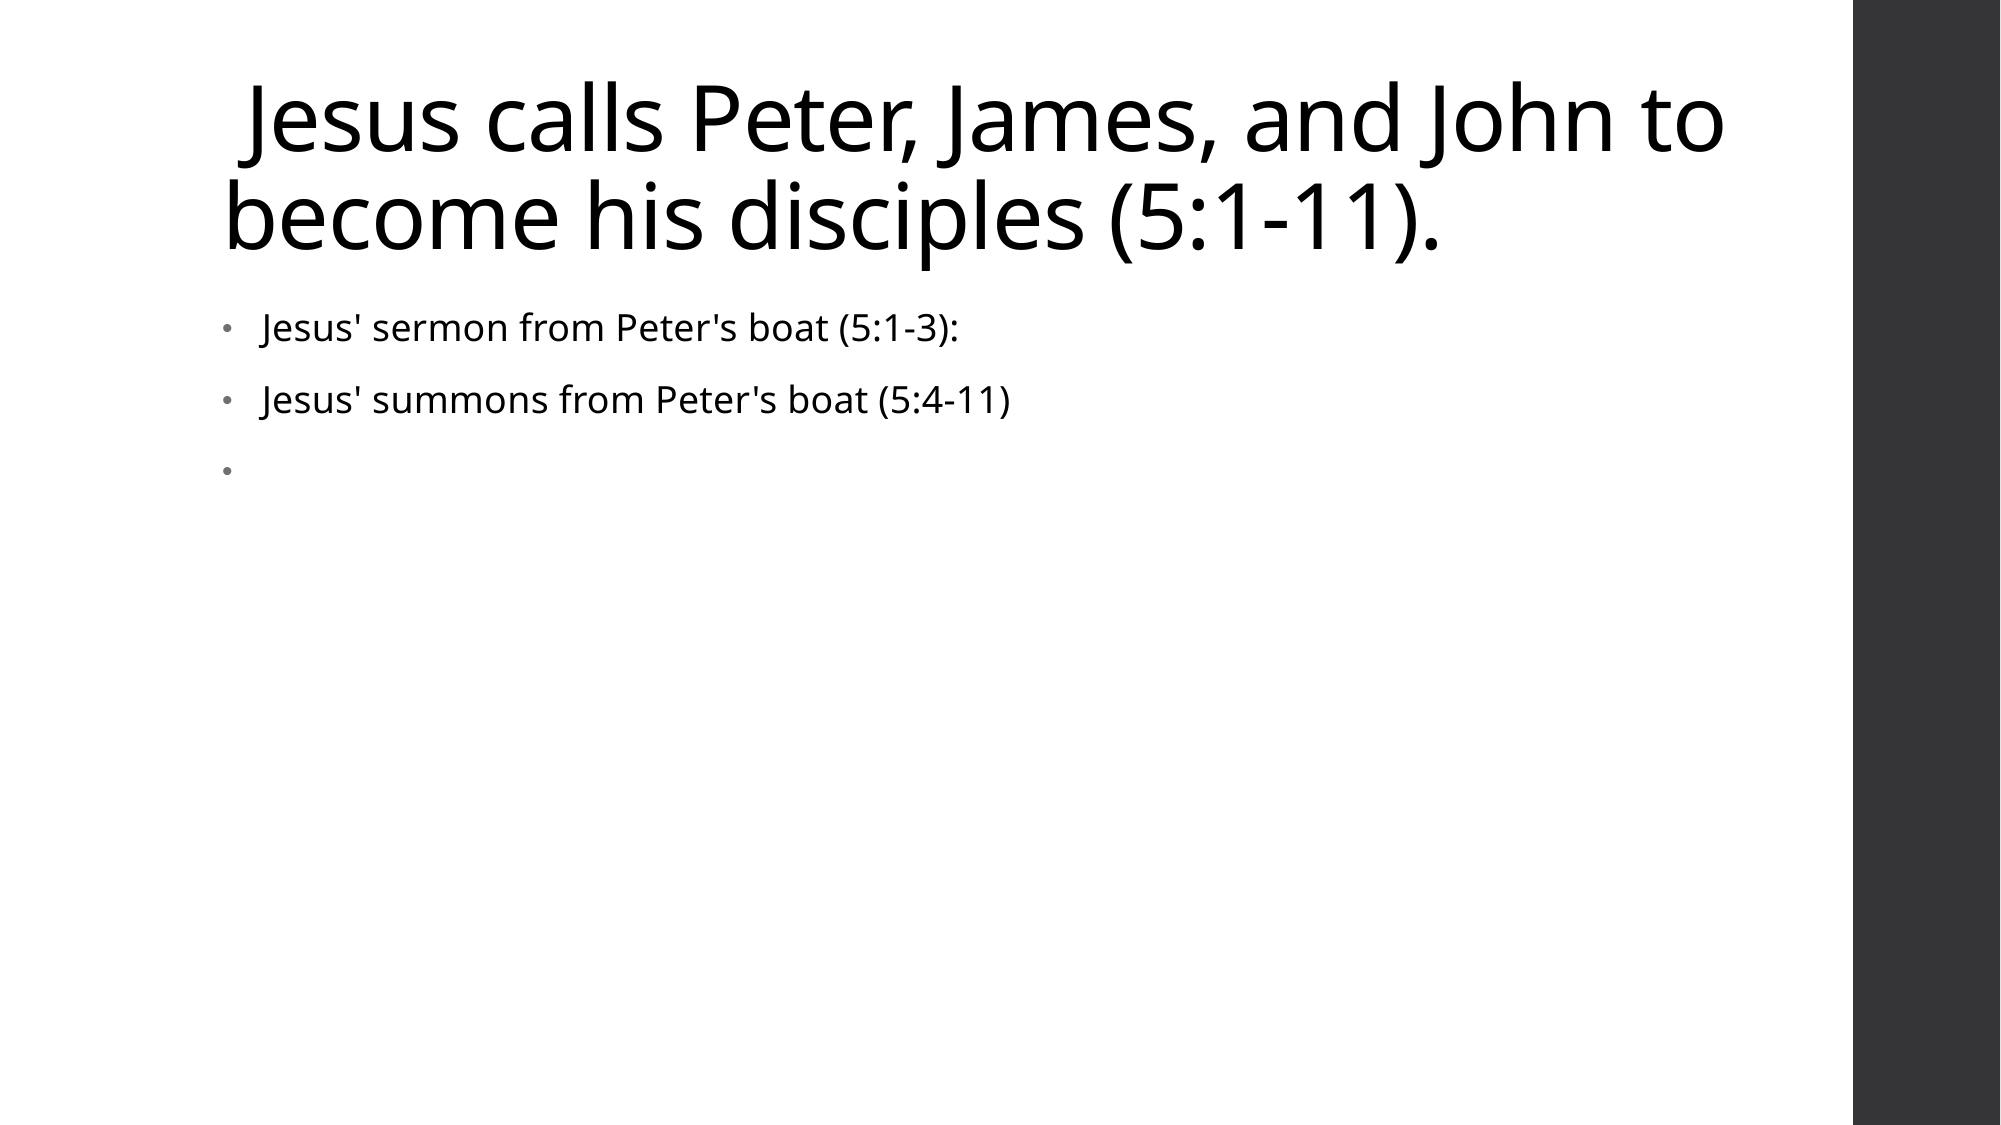

# Jesus calls Peter, James, and John to become his disciples (5:1-11).
 Jesus' sermon from Peter's boat (5:1-3):
 Jesus' summons from Peter's boat (5:4-11)